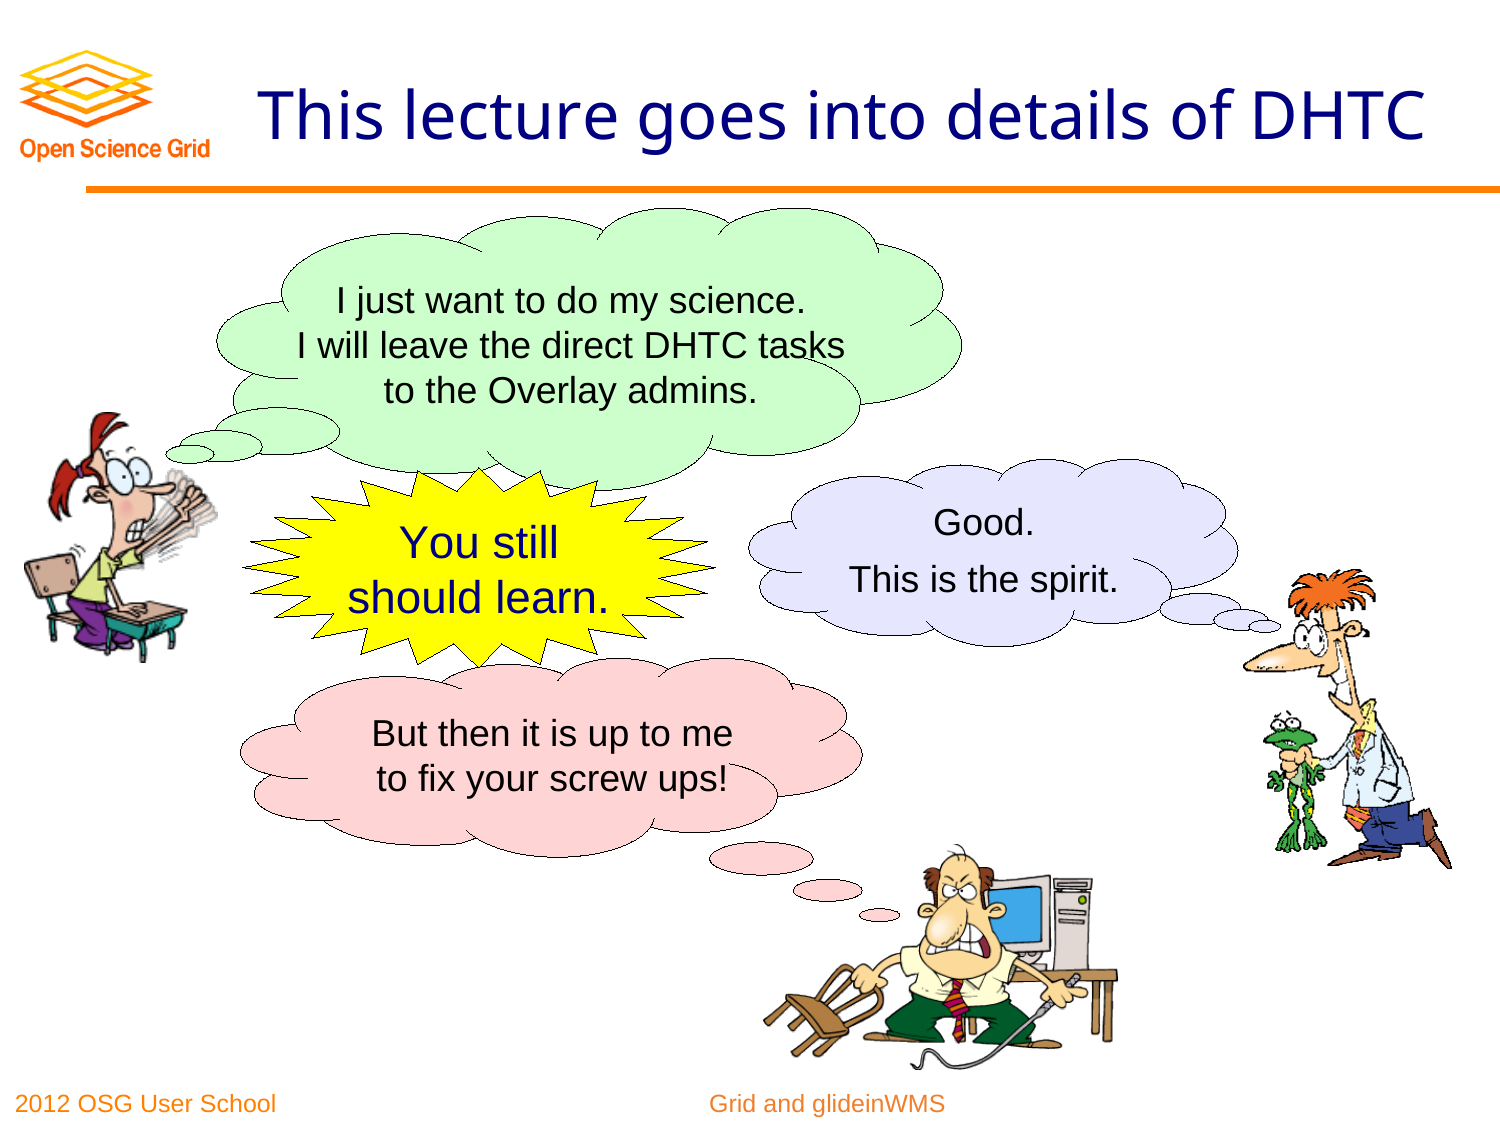

# This lecture goes into details of DHTC
I just want to do my science.
I will leave the direct DHTC tasks
to the Overlay admins.
Good.
This is the spirit.
You still
should learn.
But then it is up to me
to fix your screw ups!